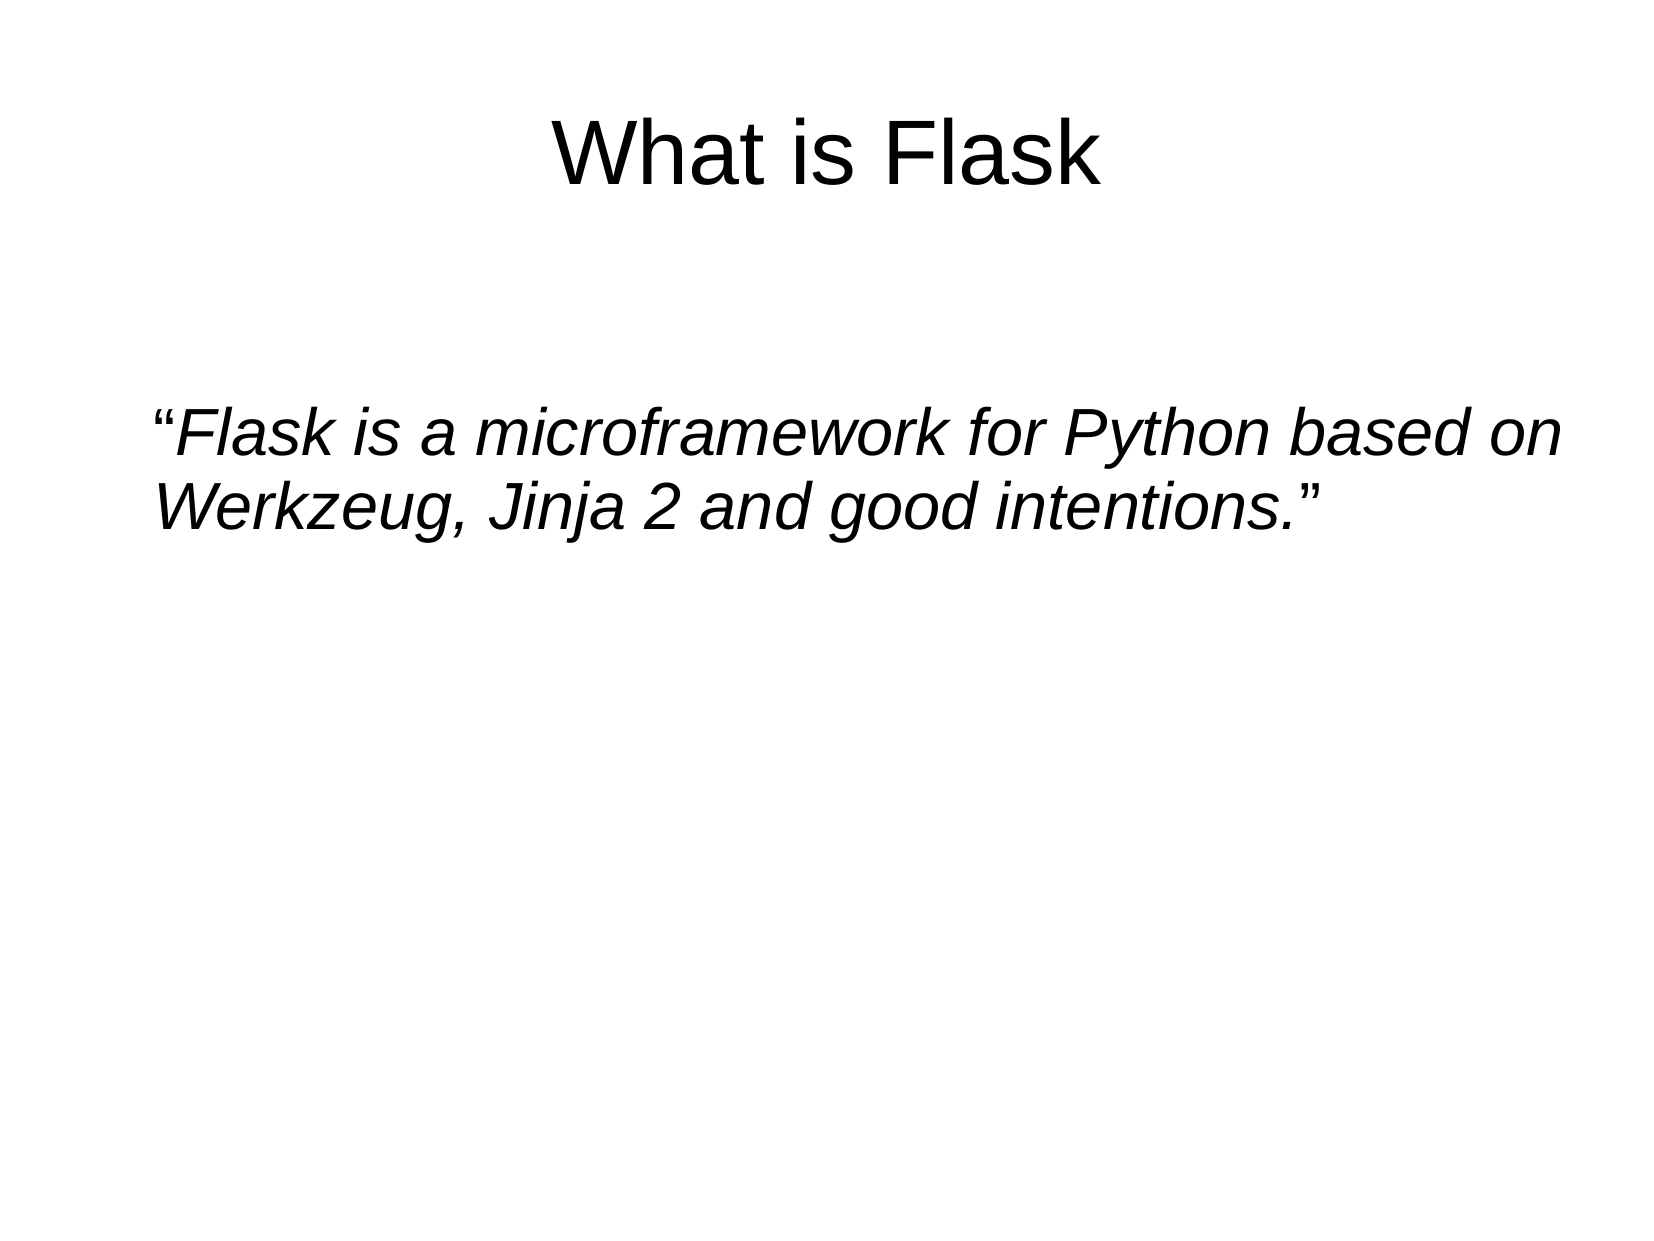

# What is Flask
“Flask is a microframework for Python based on Werkzeug, Jinja 2 and good intentions.”